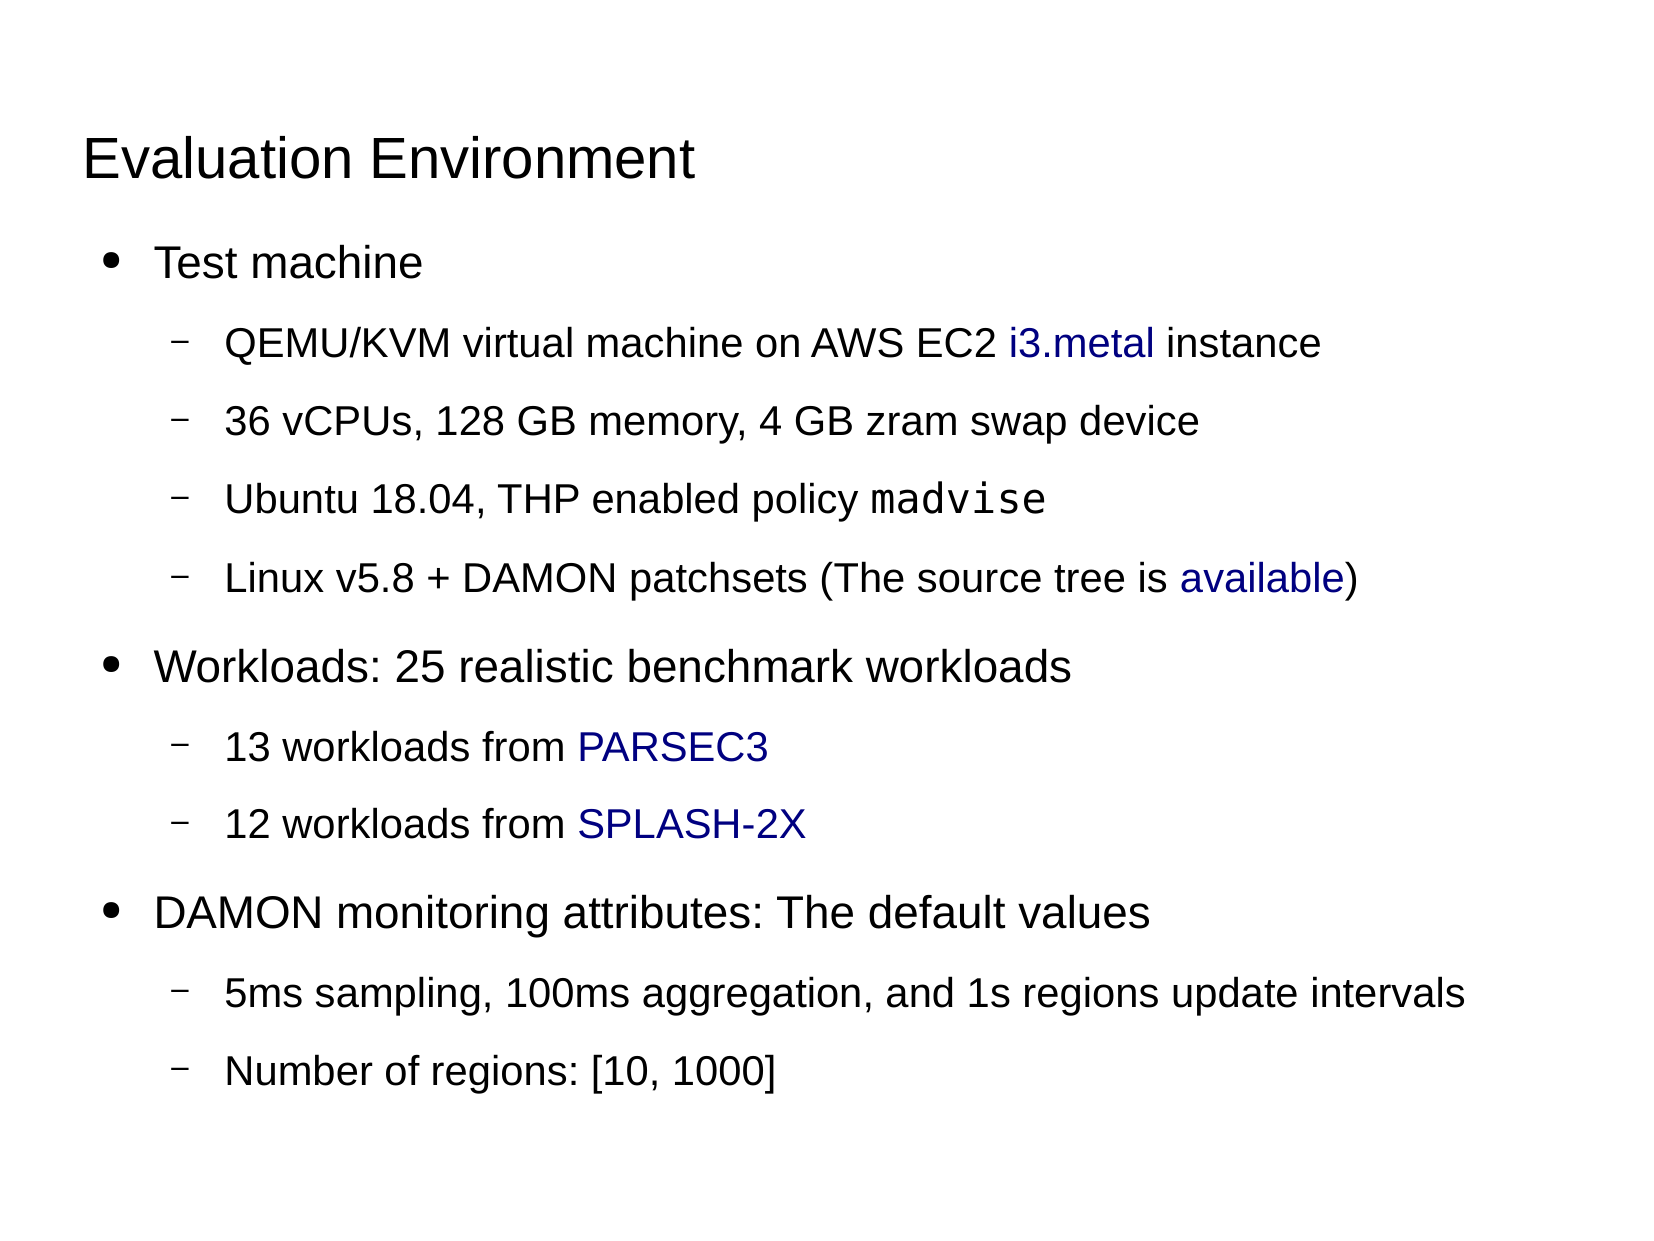

# Evaluation Environment
Test machine
QEMU/KVM virtual machine on AWS EC2 i3.metal instance
36 vCPUs, 128 GB memory, 4 GB zram swap device
Ubuntu 18.04, THP enabled policy madvise
Linux v5.8 + DAMON patchsets (The source tree is available)
Workloads: 25 realistic benchmark workloads
13 workloads from PARSEC3
12 workloads from SPLASH-2X
DAMON monitoring attributes: The default values
5ms sampling, 100ms aggregation, and 1s regions update intervals
Number of regions: [10, 1000]